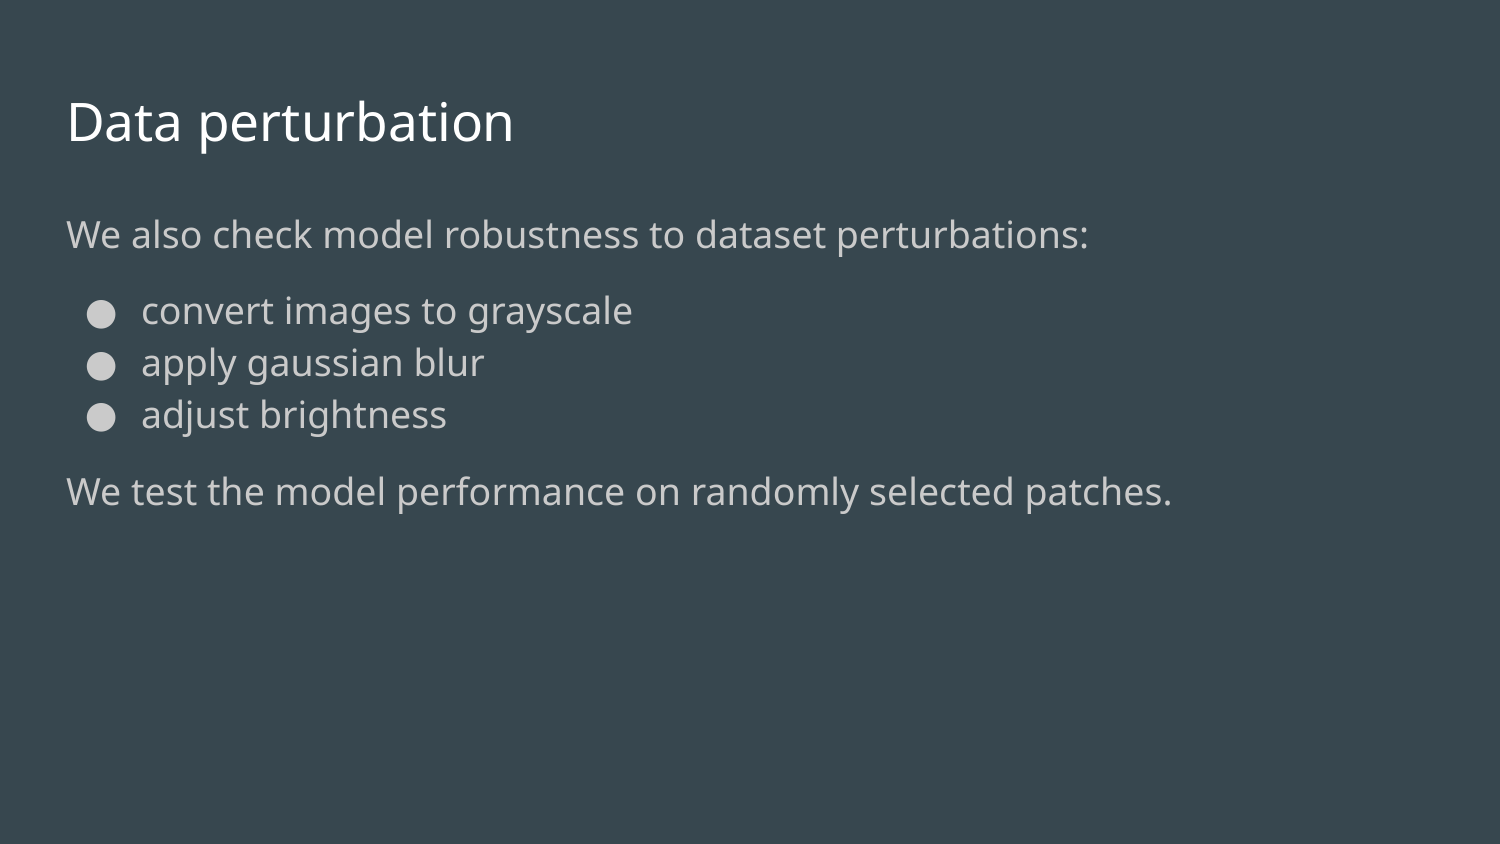

# Data perturbation
We also check model robustness to dataset perturbations:
convert images to grayscale
apply gaussian blur
adjust brightness
We test the model performance on randomly selected patches.